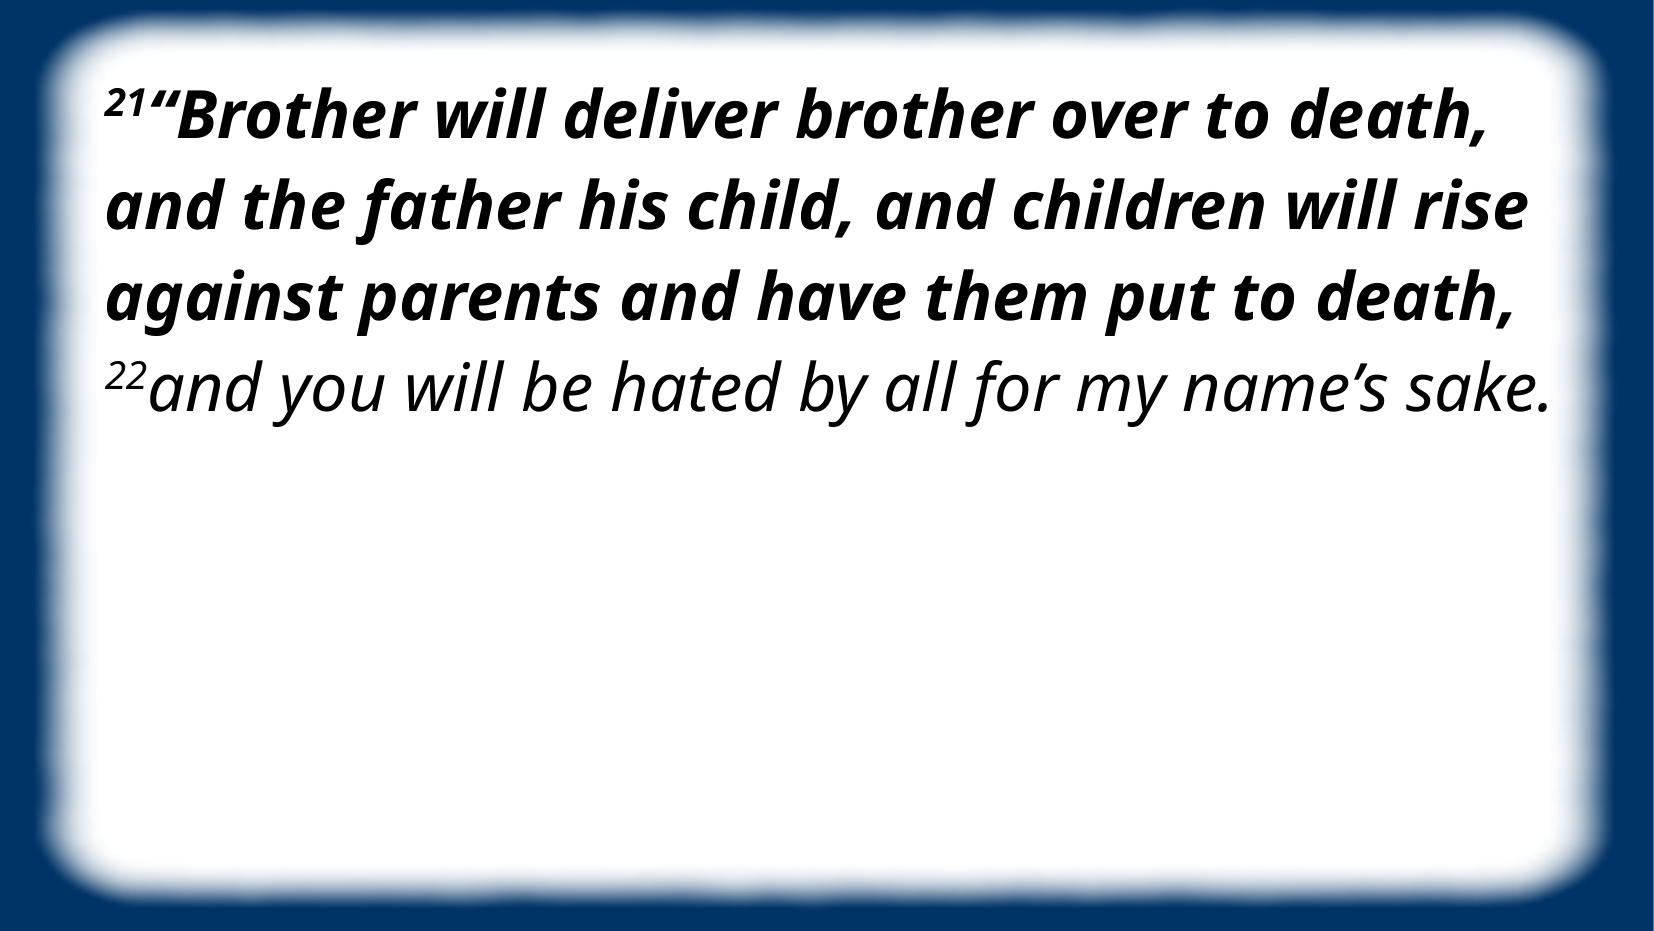

21“Brother will deliver brother over to death, and the father his child, and children will rise against parents and have them put to death,
22and you will be hated by all for my name’s sake.